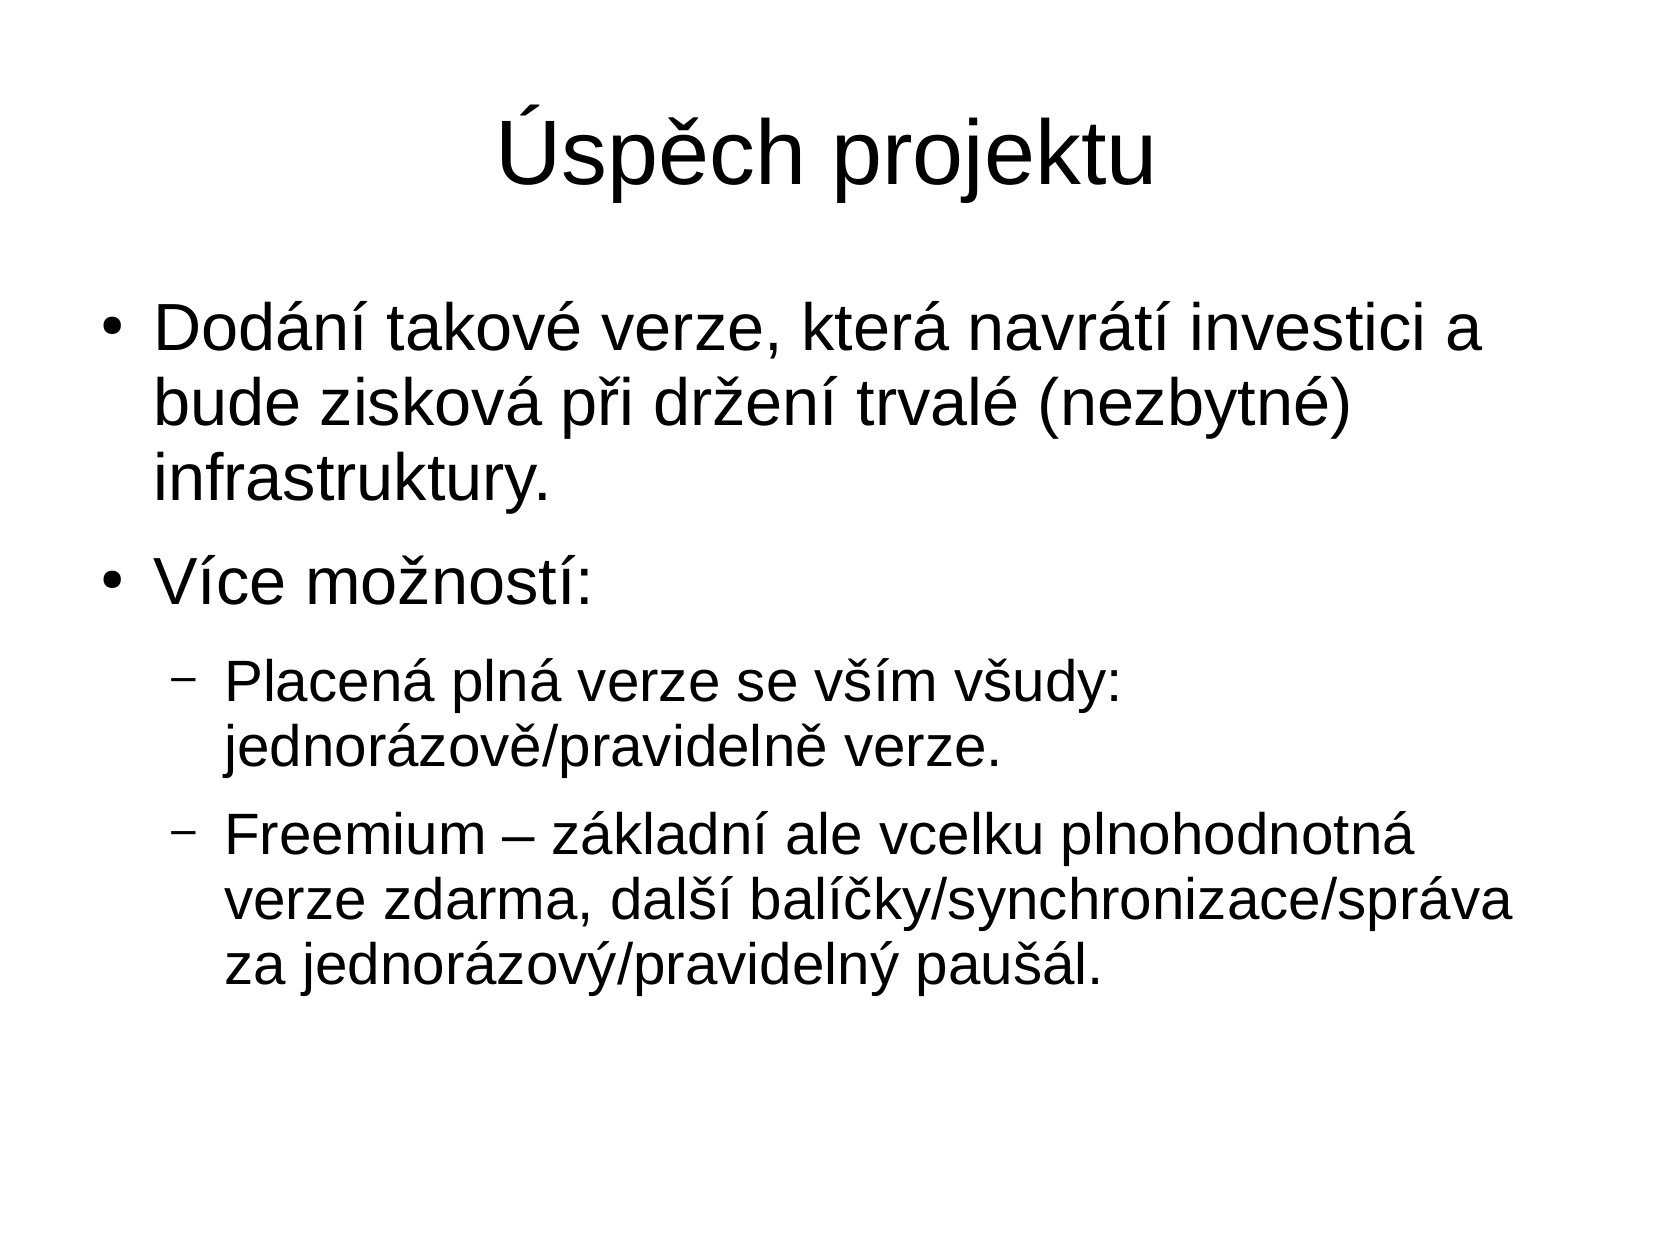

# Úspěch projektu
Dodání takové verze, která navrátí investici a bude zisková při držení trvalé (nezbytné) infrastruktury.
Více možností:
Placená plná verze se vším všudy: jednorázově/pravidelně verze.
Freemium – základní ale vcelku plnohodnotná verze zdarma, další balíčky/synchronizace/správa za jednorázový/pravidelný paušál.